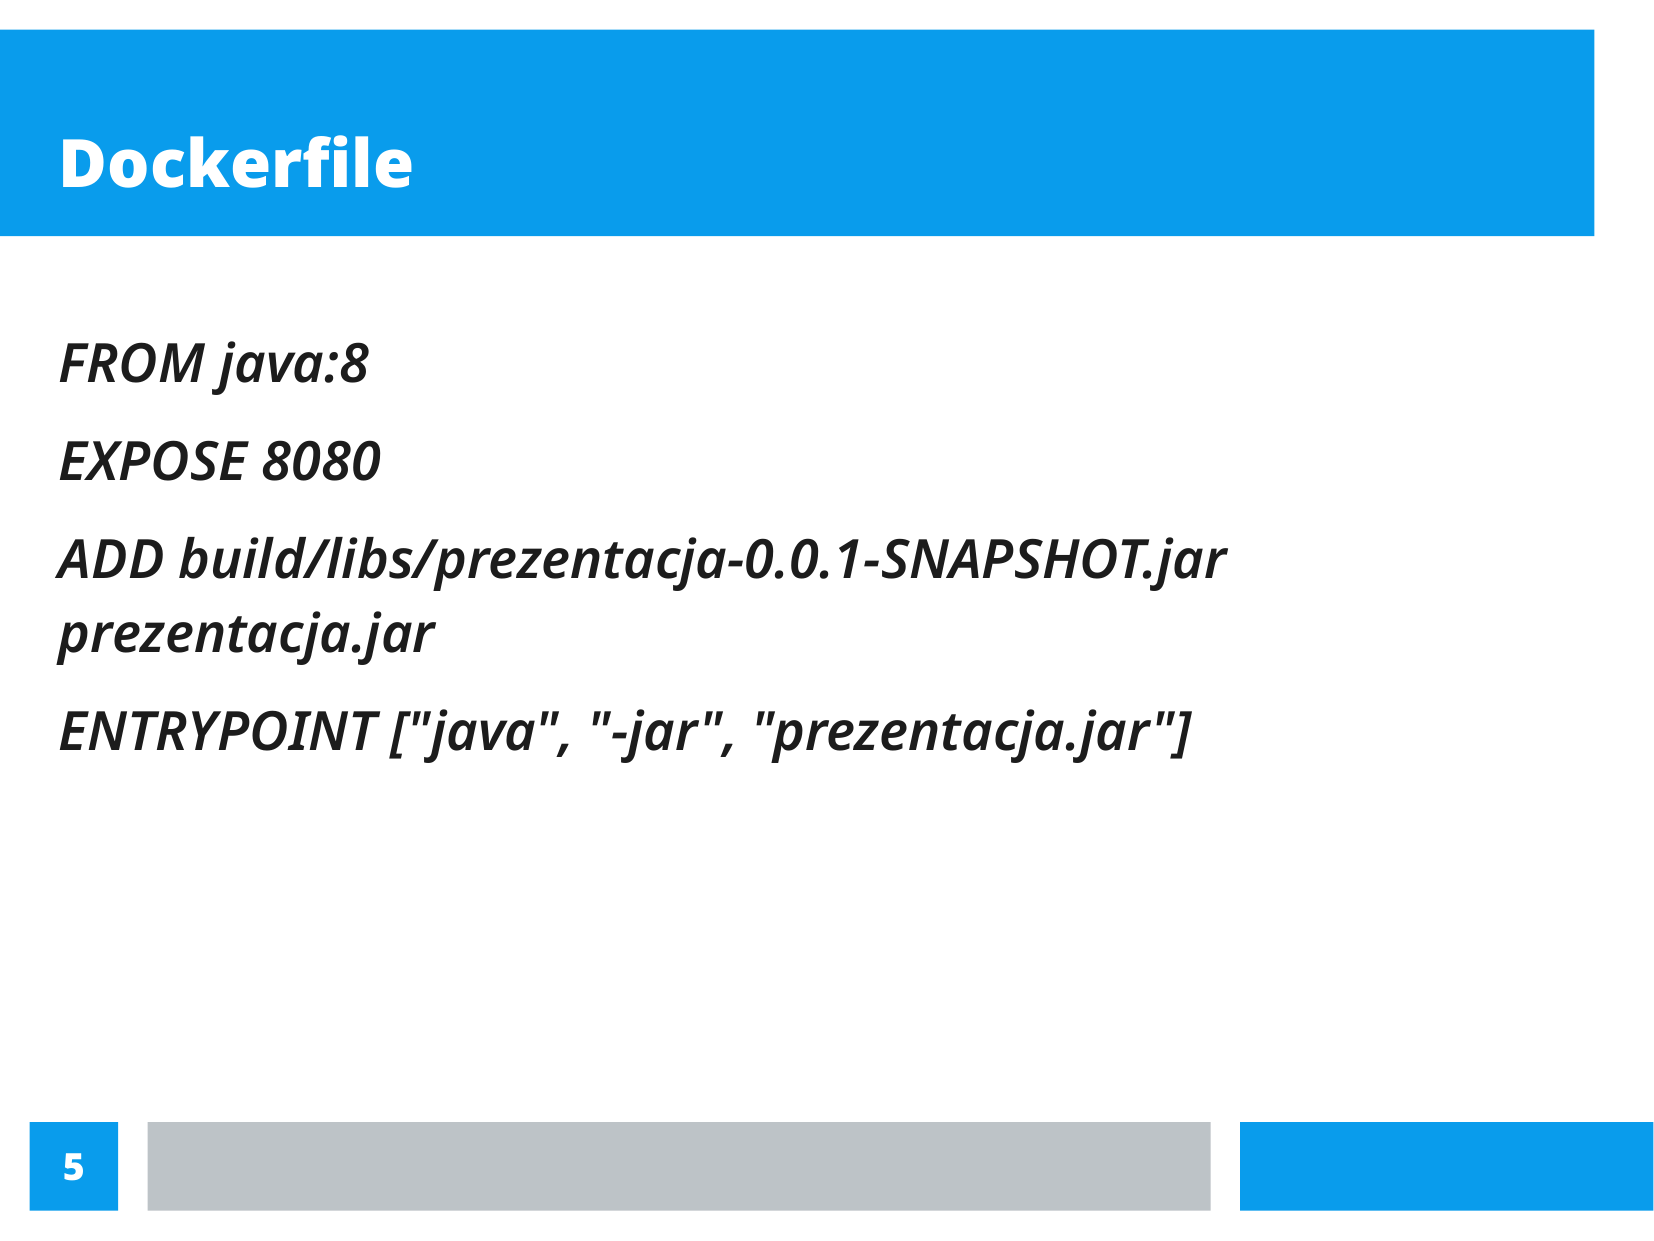

# Dockerfile
FROM java:8
EXPOSE 8080
ADD build/libs/prezentacja-0.0.1-SNAPSHOT.jar prezentacja.jar
ENTRYPOINT ["java", "-jar", "prezentacja.jar"]
5